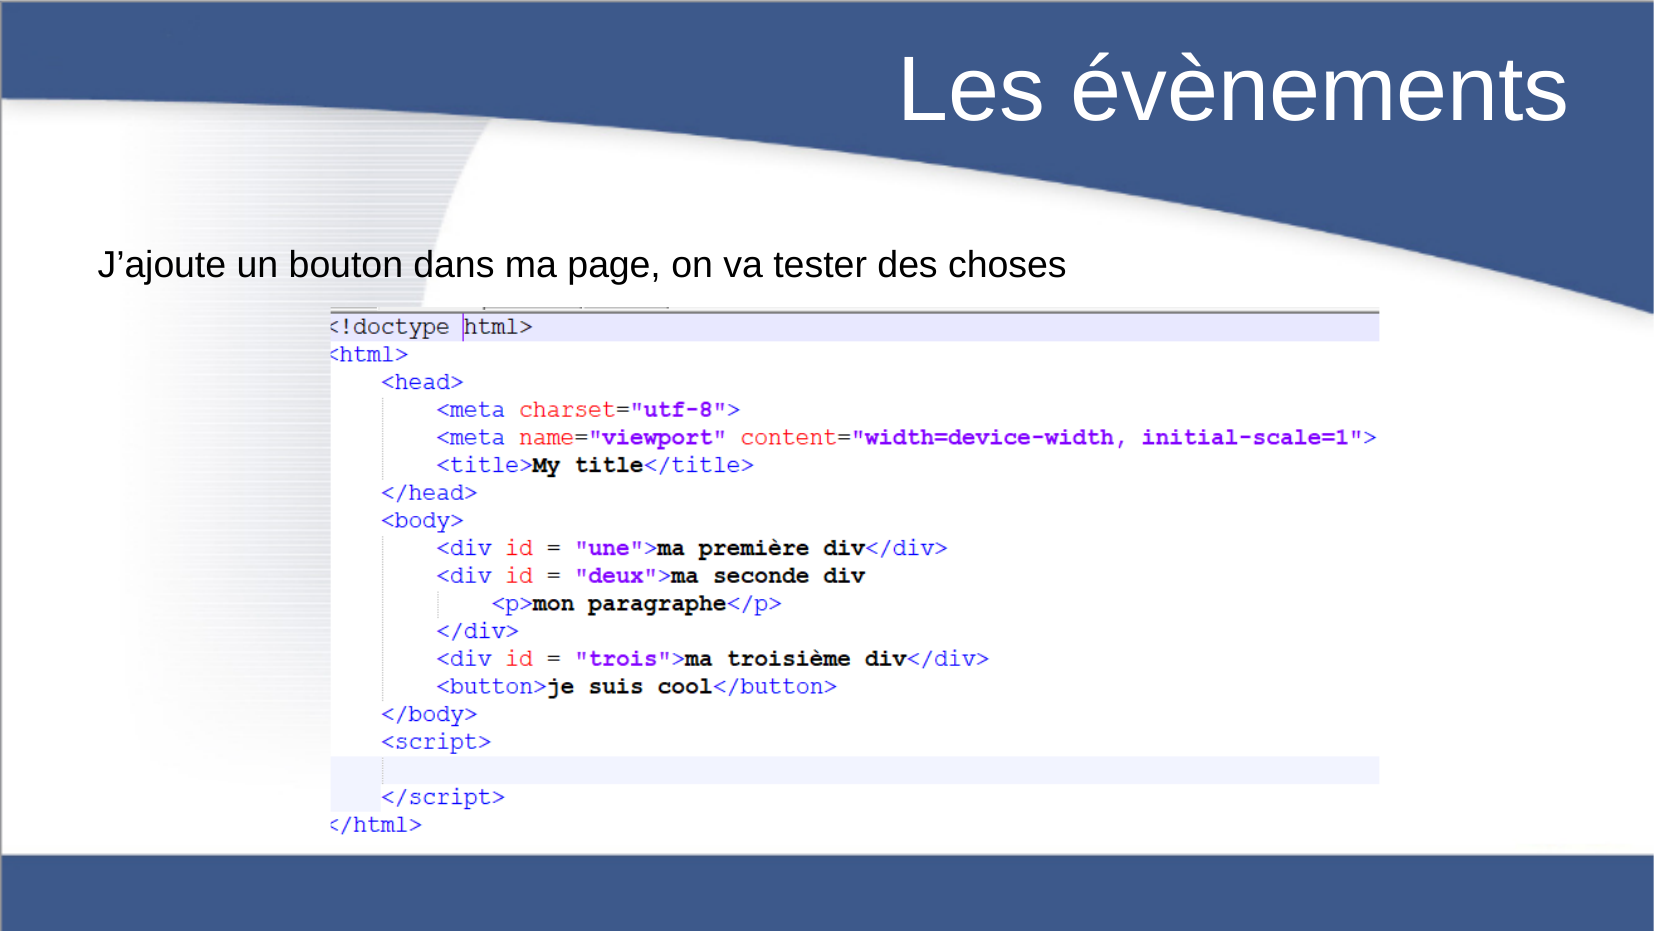

# Les évènements
J’ajoute un bouton dans ma page, on va tester des choses